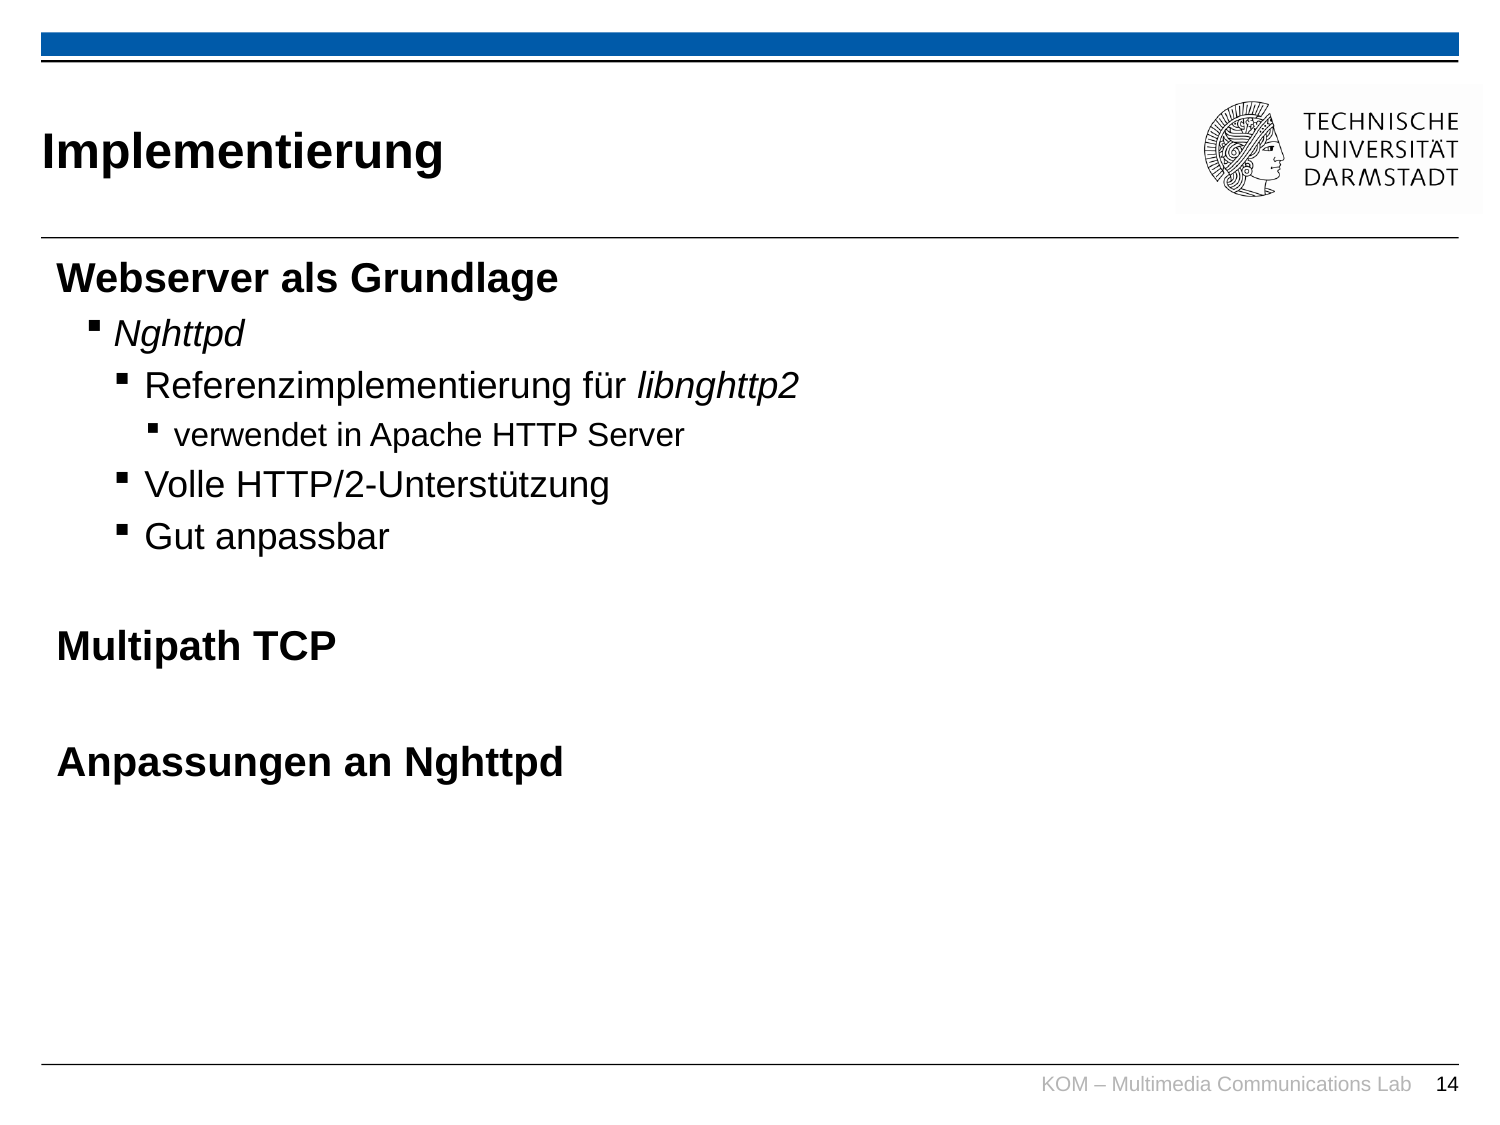

Implementierung
# Webserver als Grundlage
Nghttpd
Referenzimplementierung für libnghttp2
verwendet in Apache HTTP Server
Volle HTTP/2-Unterstützung
Gut anpassbar
Multipath TCP
Anpassungen an Nghttpd